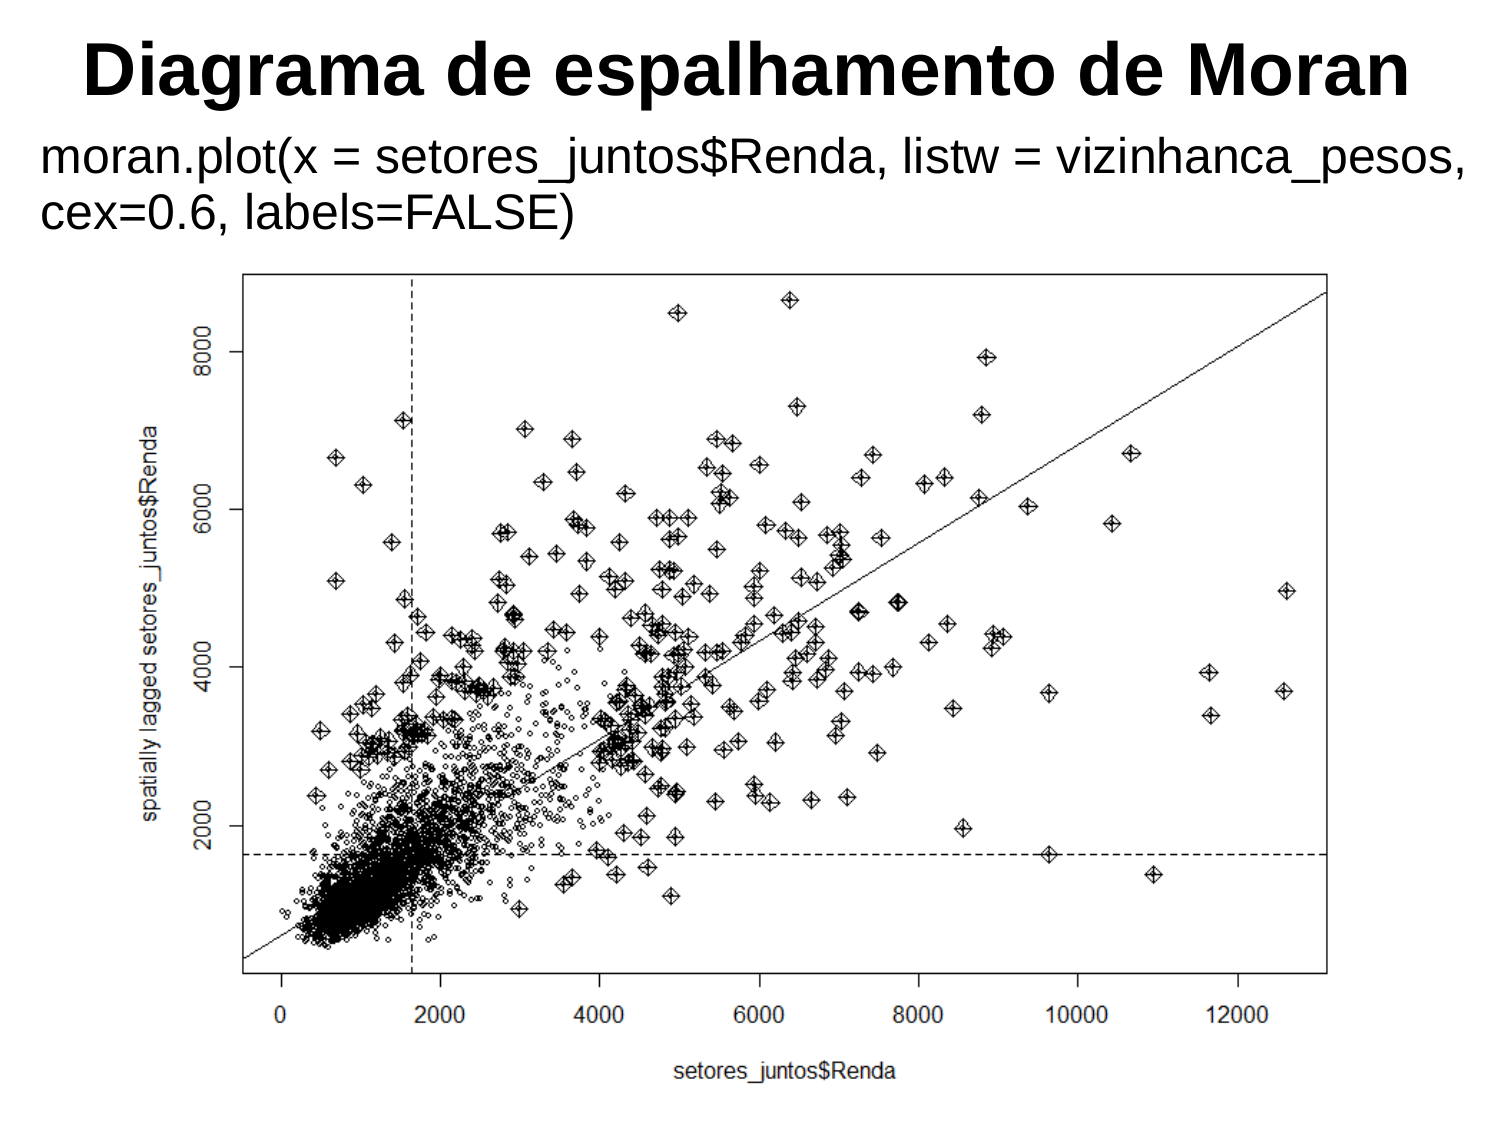

# Diagrama de espalhamento de Moran
moran.plot(x = setores_juntos$Renda, listw = vizinhanca_pesos, cex=0.6, labels=FALSE)